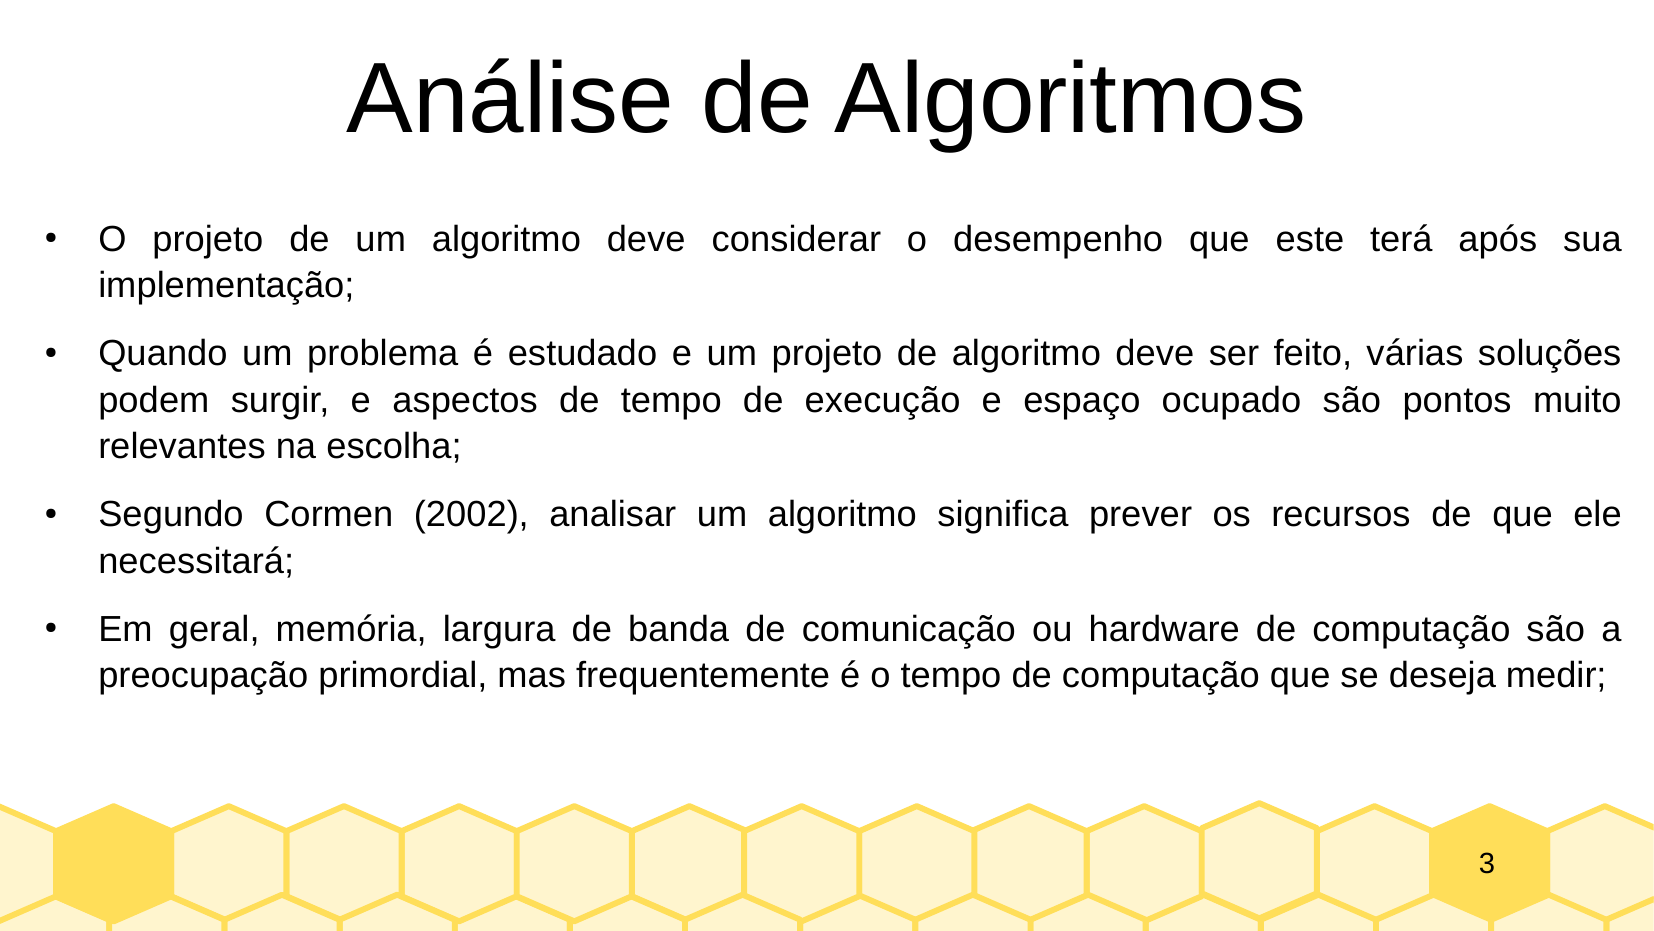

# Análise de Algoritmos
O projeto de um algoritmo deve considerar o desempenho que este terá após sua implementação;
Quando um problema é estudado e um projeto de algoritmo deve ser feito, várias soluções podem surgir, e aspectos de tempo de execução e espaço ocupado são pontos muito relevantes na escolha;
Segundo Cormen (2002), analisar um algoritmo significa prever os recursos de que ele necessitará;
Em geral, memória, largura de banda de comunicação ou hardware de computação são a preocupação primordial, mas frequentemente é o tempo de computação que se deseja medir;